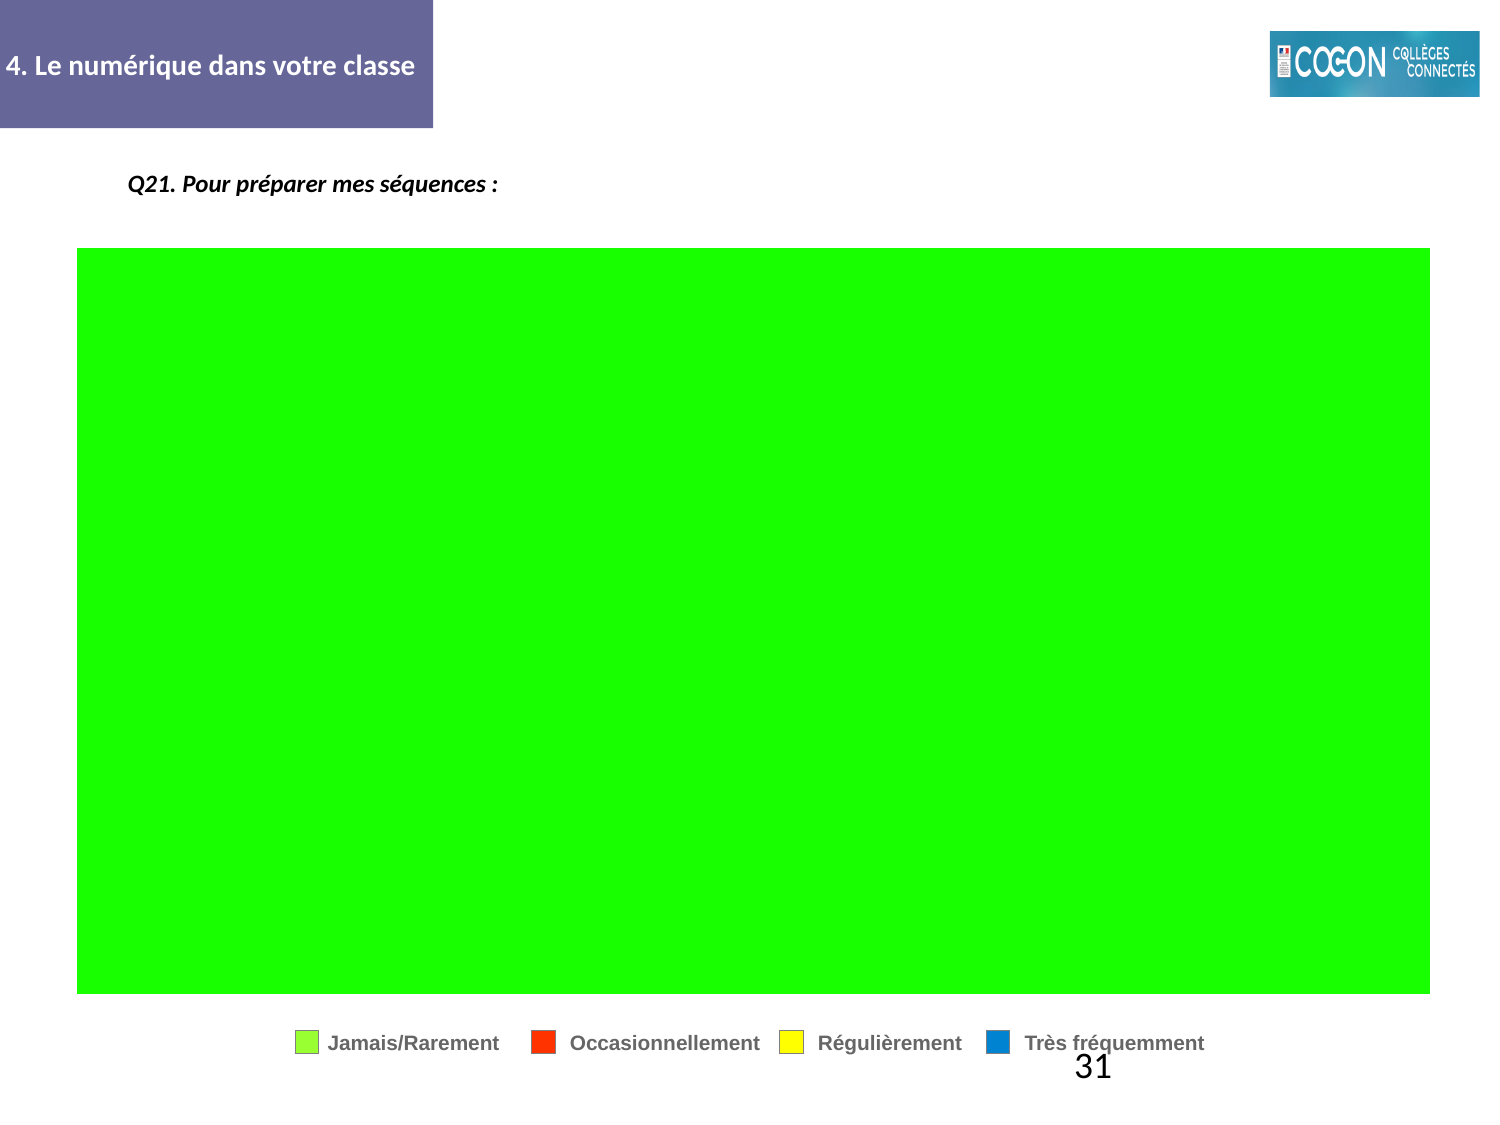

4. Le numérique dans votre classe
Q21. Pour préparer mes séquences :
Jamais/Rarement
Occasionnellement
Régulièrement
Très fréquemment